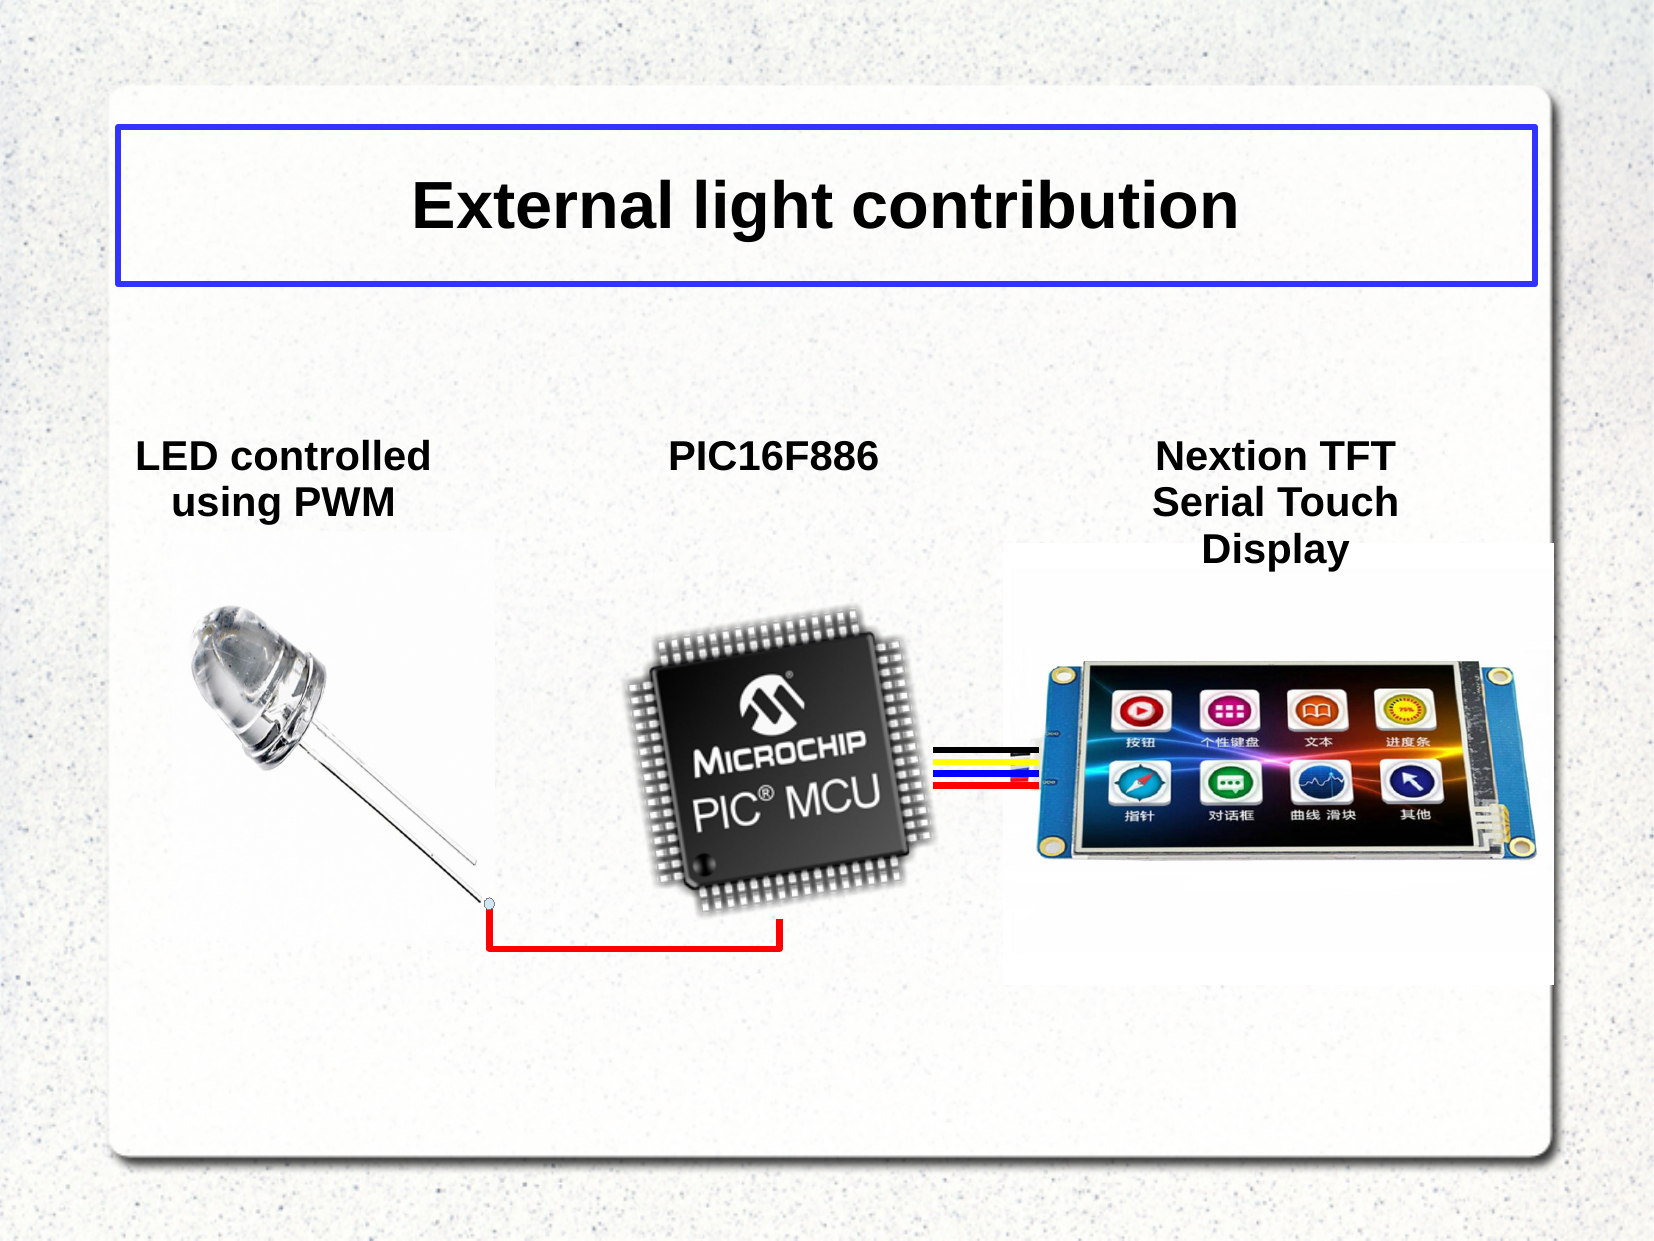

# External light contribution
LED controlled using PWM
PIC16F886
Nextion TFT
Serial Touch Display